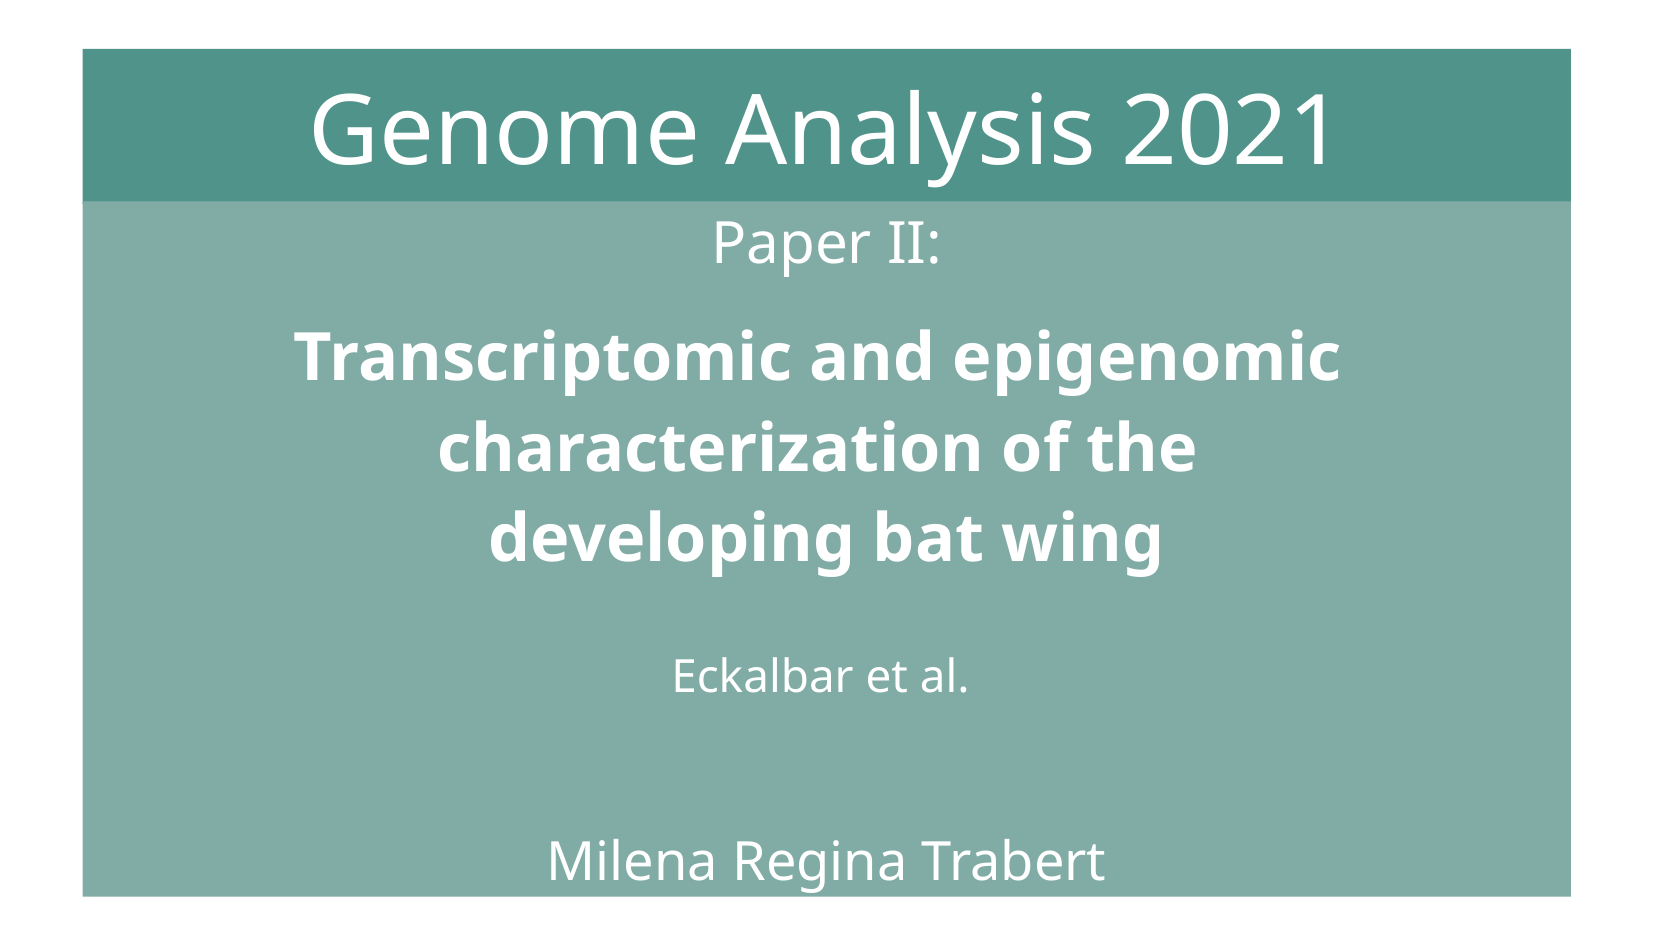

# Genome Analysis 2021
Paper II:
Transcriptomic and epigenomic
characterization of the
developing bat wing
Eckalbar et al.
Milena Regina Trabert
1